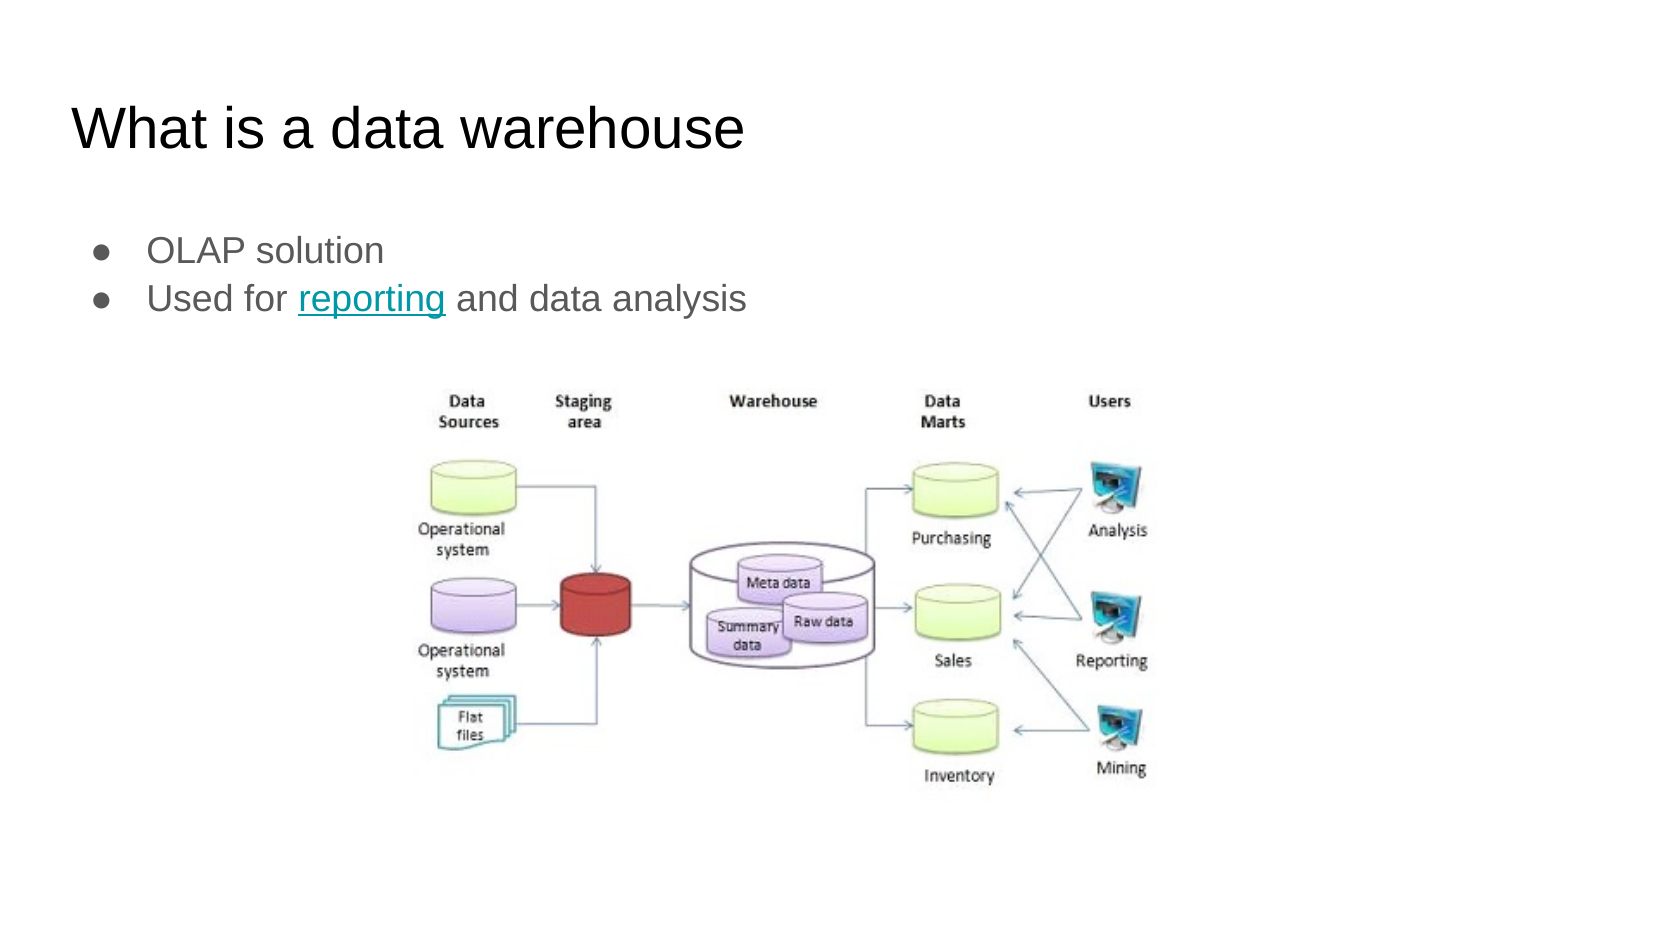

# What is a data warehouse
OLAP solution
Used for reporting and data analysis